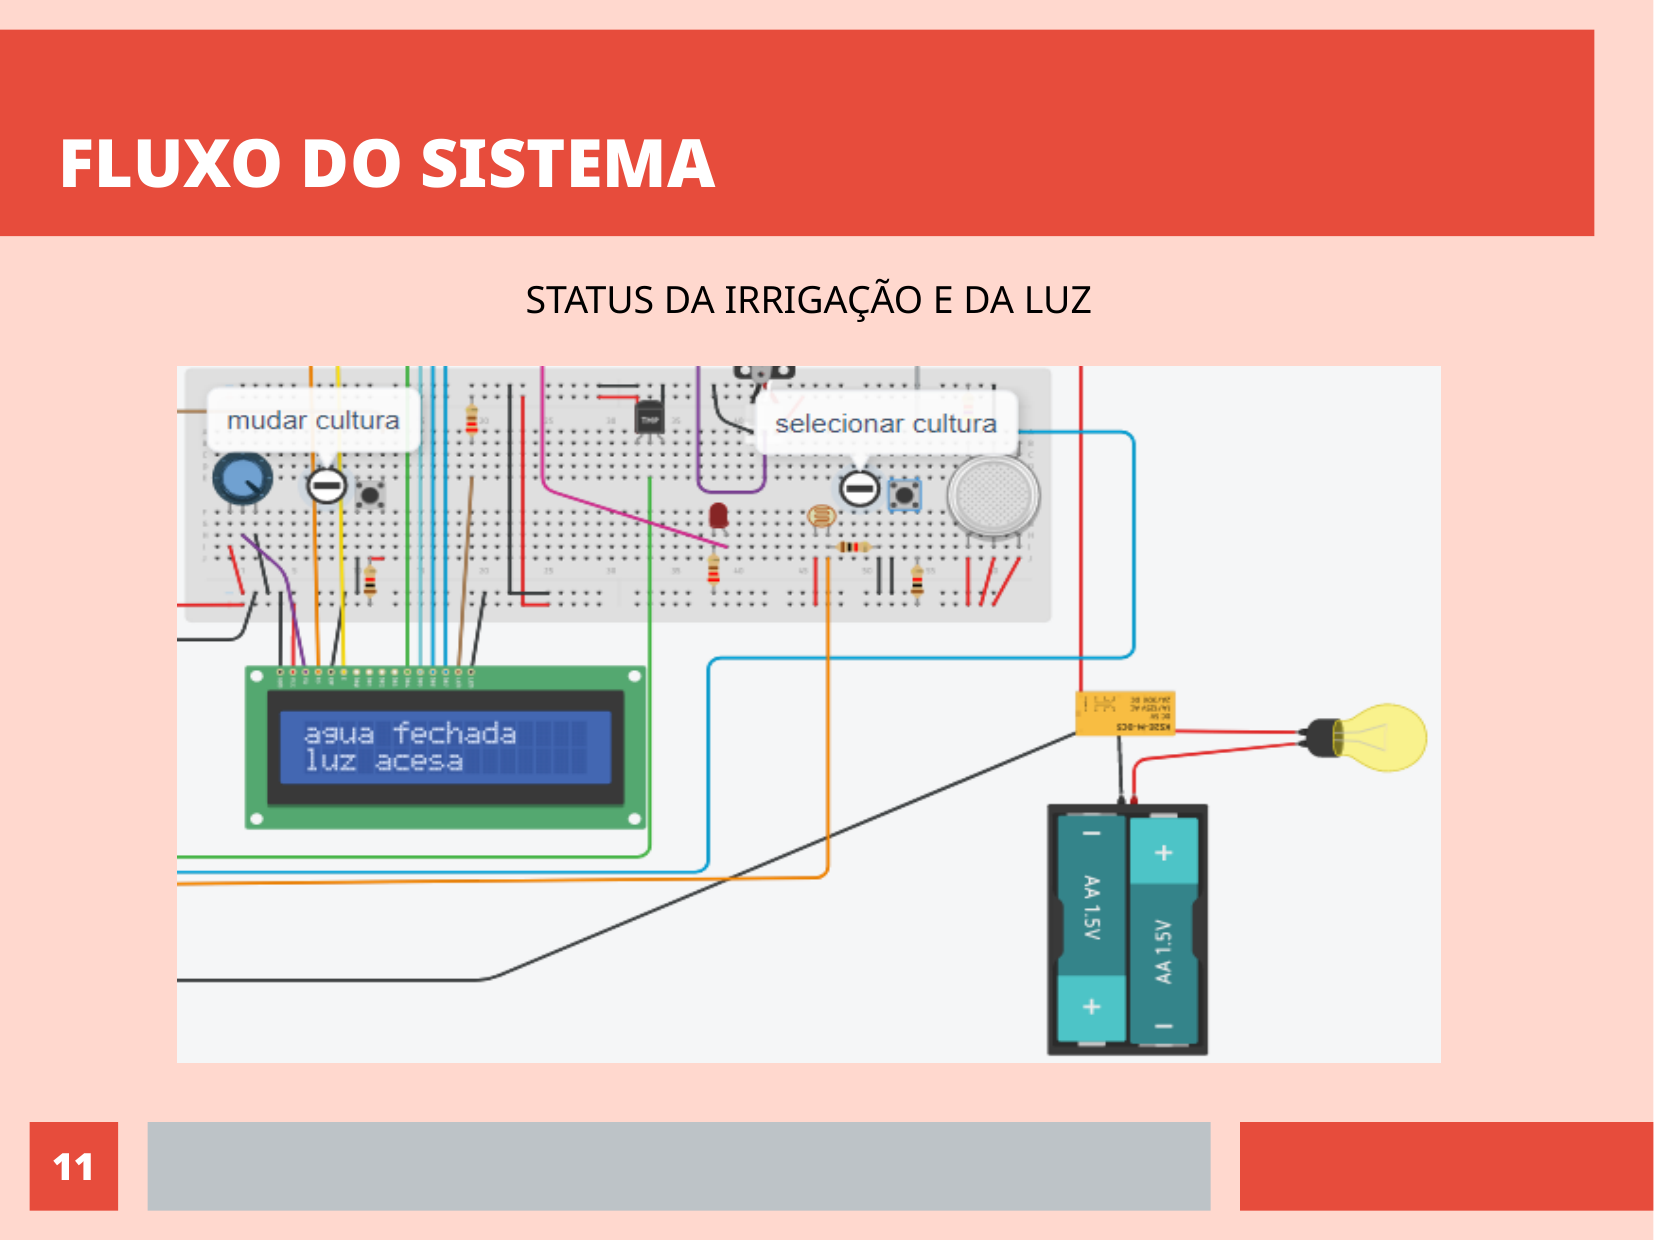

# FLUXO DO SISTEMA
STATUS DA IRRIGAÇÃO E DA LUZ
11